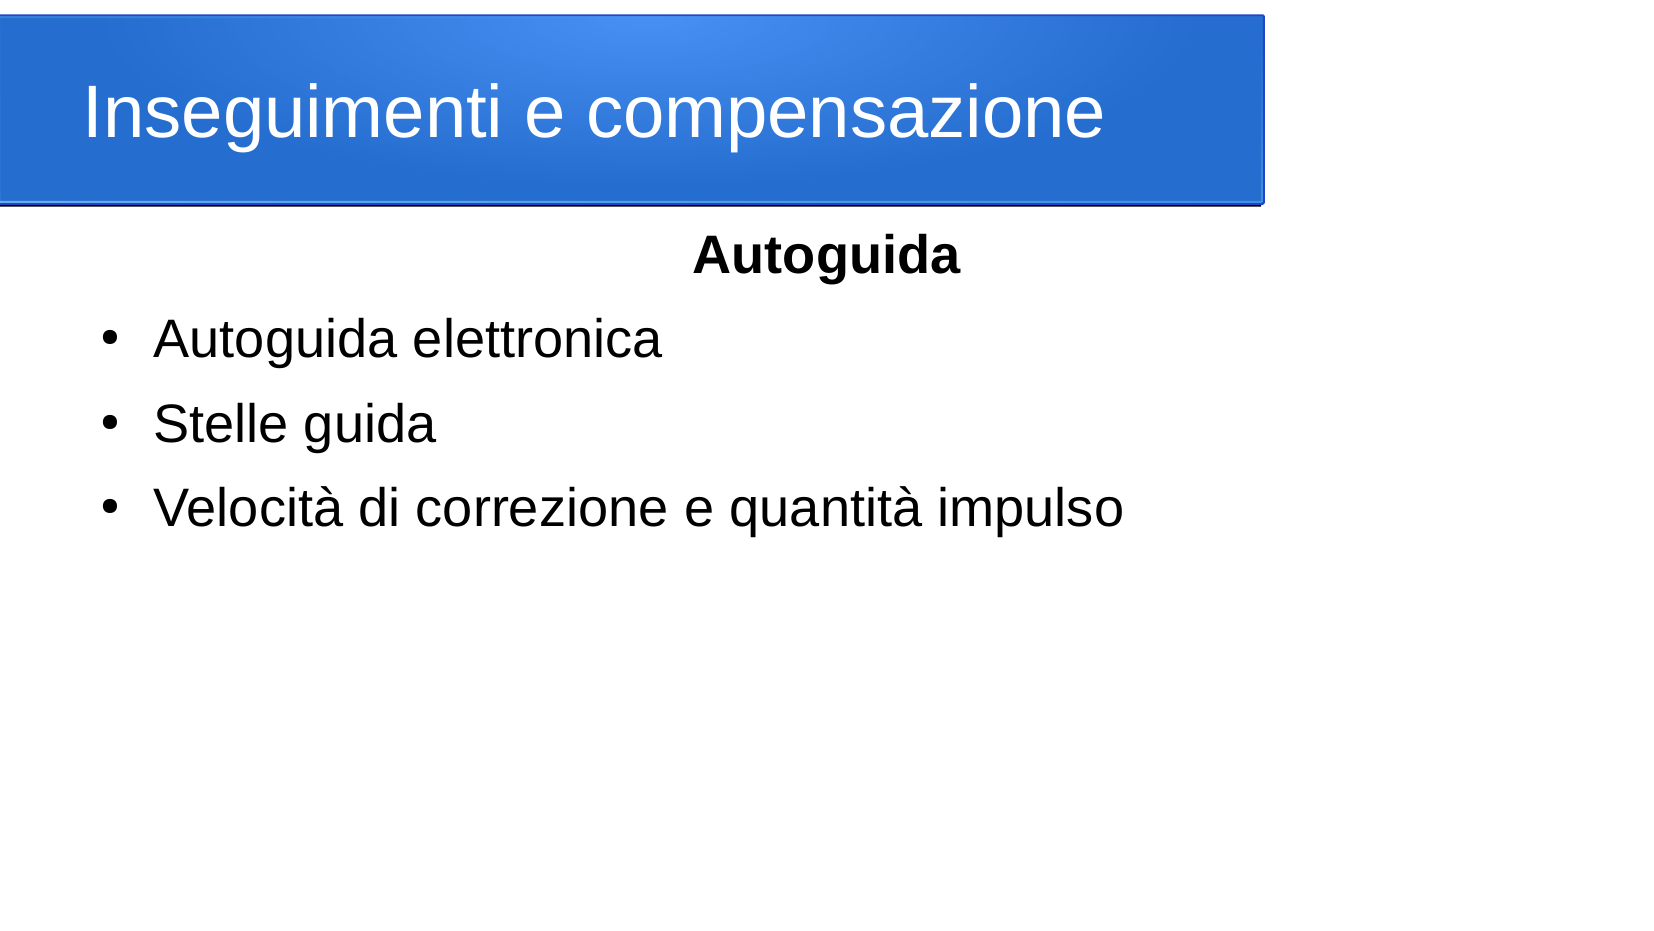

# Inseguimenti e compensazione
Autoguida
Autoguida elettronica
Stelle guida
Velocità di correzione e quantità impulso